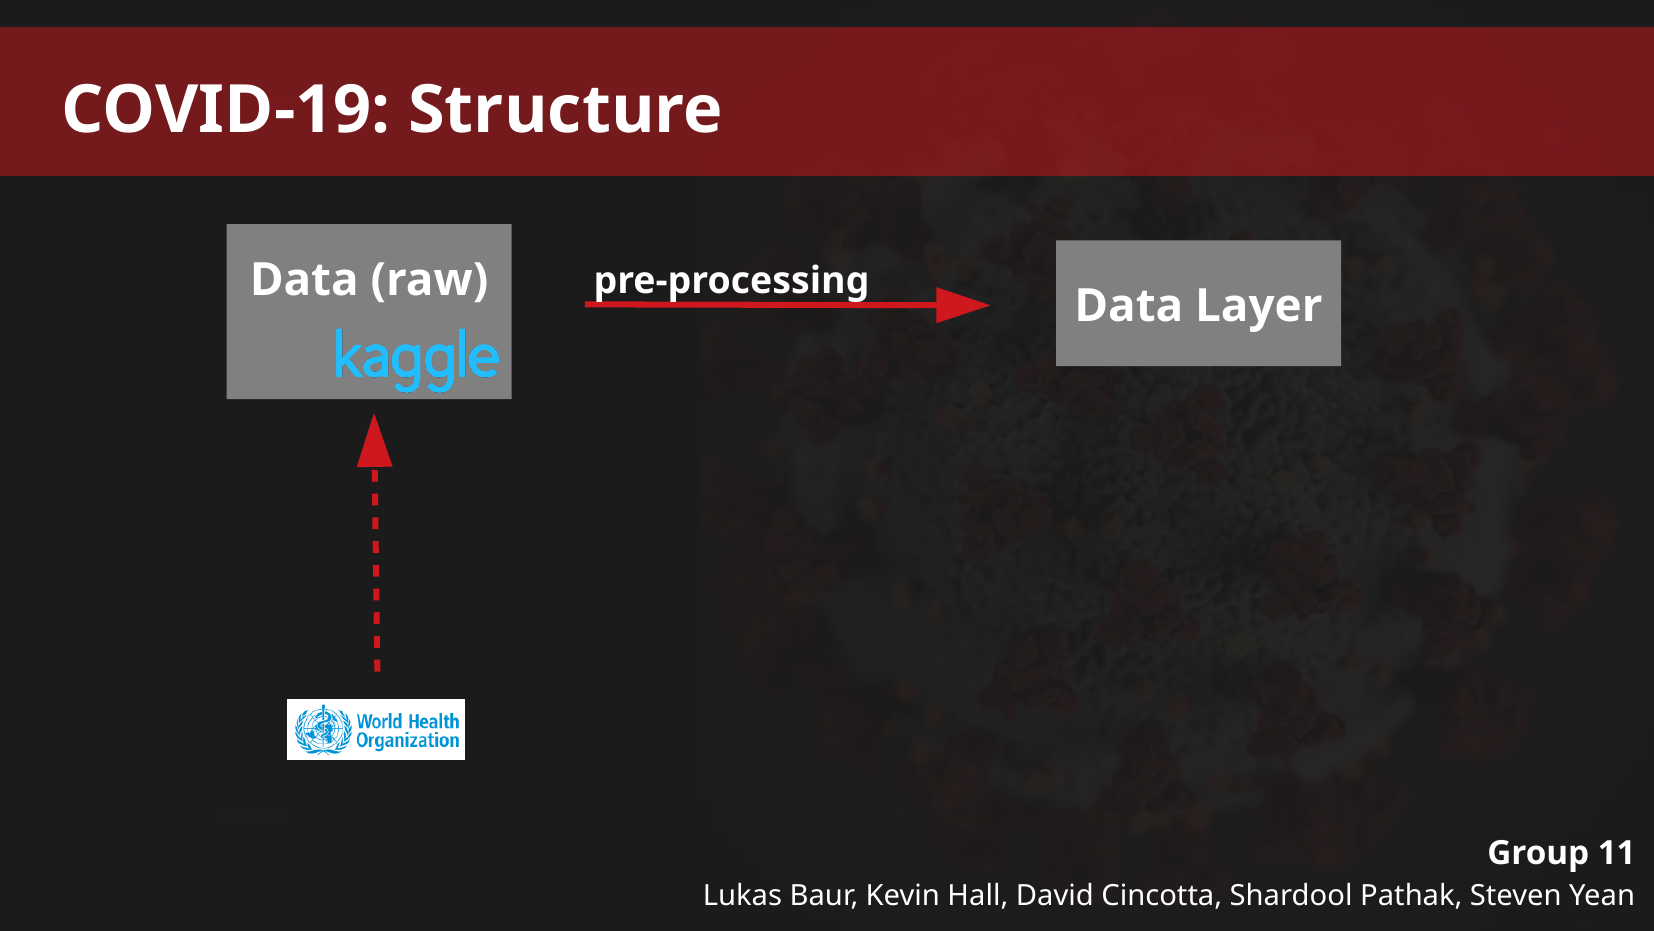

COVID-19: Structure
Data (raw)
Data Layer
pre-processing
Group 11
Lukas Baur, Kevin Hall, David Cincotta, Shardool Pathak, Steven Yean